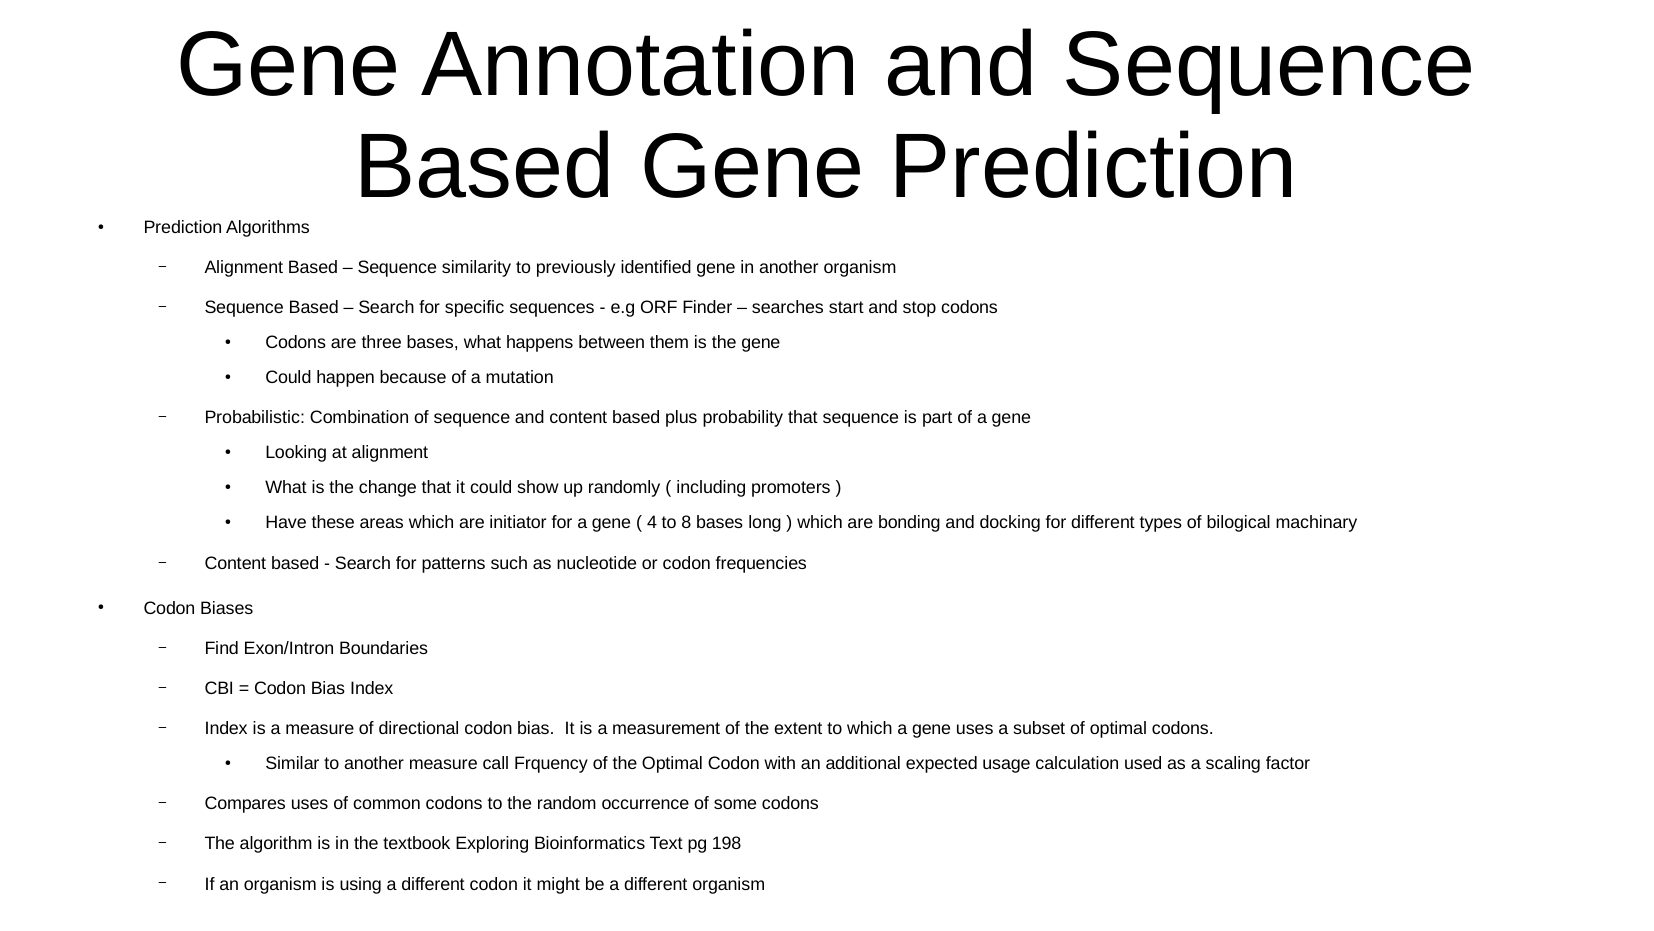

# Gene Annotation and Sequence Based Gene Prediction
Prediction Algorithms
Alignment Based – Sequence similarity to previously identified gene in another organism
Sequence Based – Search for specific sequences - e.g ORF Finder – searches start and stop codons
Codons are three bases, what happens between them is the gene
Could happen because of a mutation
Probabilistic: Combination of sequence and content based plus probability that sequence is part of a gene
Looking at alignment
What is the change that it could show up randomly ( including promoters )
Have these areas which are initiator for a gene ( 4 to 8 bases long ) which are bonding and docking for different types of bilogical machinary
Content based - Search for patterns such as nucleotide or codon frequencies
Codon Biases
Find Exon/Intron Boundaries
CBI = Codon Bias Index
Index is a measure of directional codon bias. It is a measurement of the extent to which a gene uses a subset of optimal codons.
Similar to another measure call Frquency of the Optimal Codon with an additional expected usage calculation used as a scaling factor
Compares uses of common codons to the random occurrence of some codons
The algorithm is in the textbook Exploring Bioinformatics Text pg 198
If an organism is using a different codon it might be a different organism